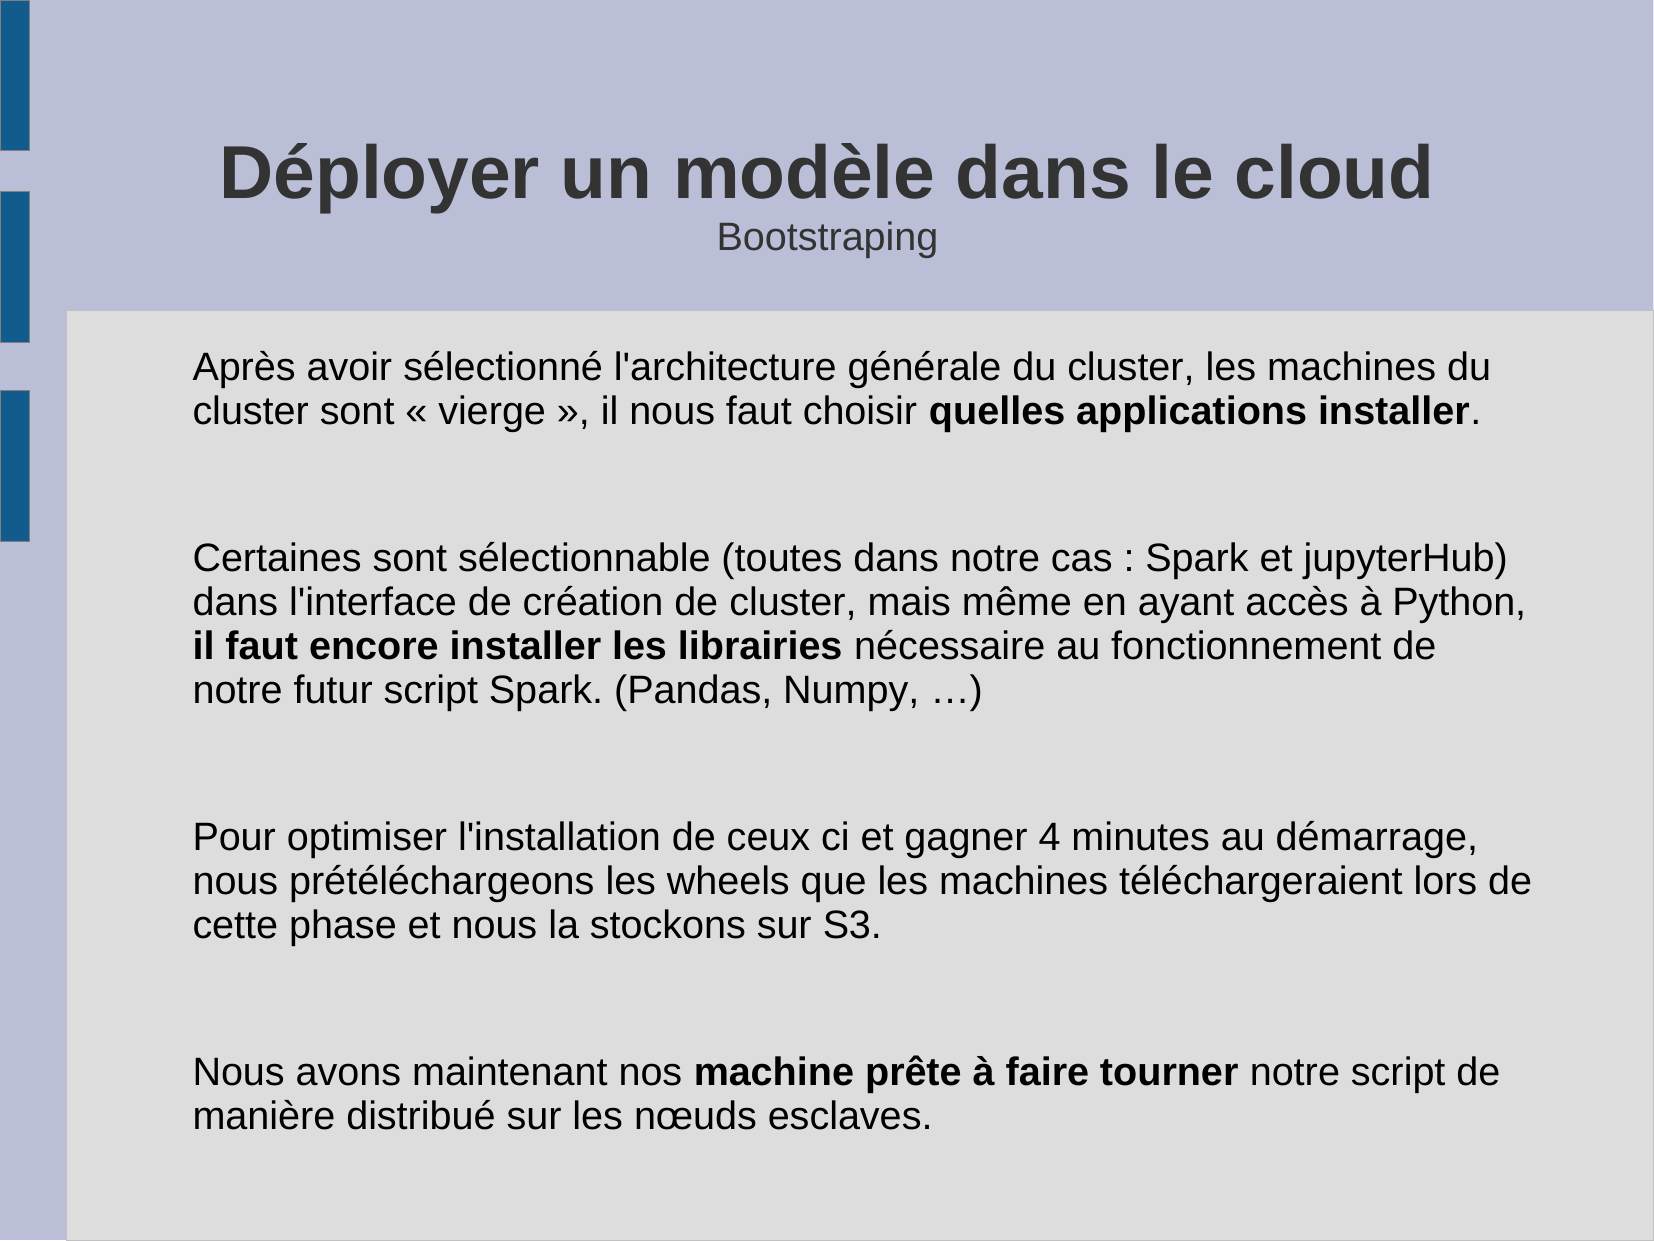

# Déployer un modèle dans le cloud Bootstraping
Après avoir sélectionné l'architecture générale du cluster, les machines du cluster sont « vierge », il nous faut choisir quelles applications installer.
Certaines sont sélectionnable (toutes dans notre cas : Spark et jupyterHub) dans l'interface de création de cluster, mais même en ayant accès à Python, il faut encore installer les librairies nécessaire au fonctionnement de notre futur script Spark. (Pandas, Numpy, …)
Pour optimiser l'installation de ceux ci et gagner 4 minutes au démarrage, nous prétéléchargeons les wheels que les machines téléchargeraient lors de cette phase et nous la stockons sur S3.
Nous avons maintenant nos machine prête à faire tourner notre script de manière distribué sur les nœuds esclaves.